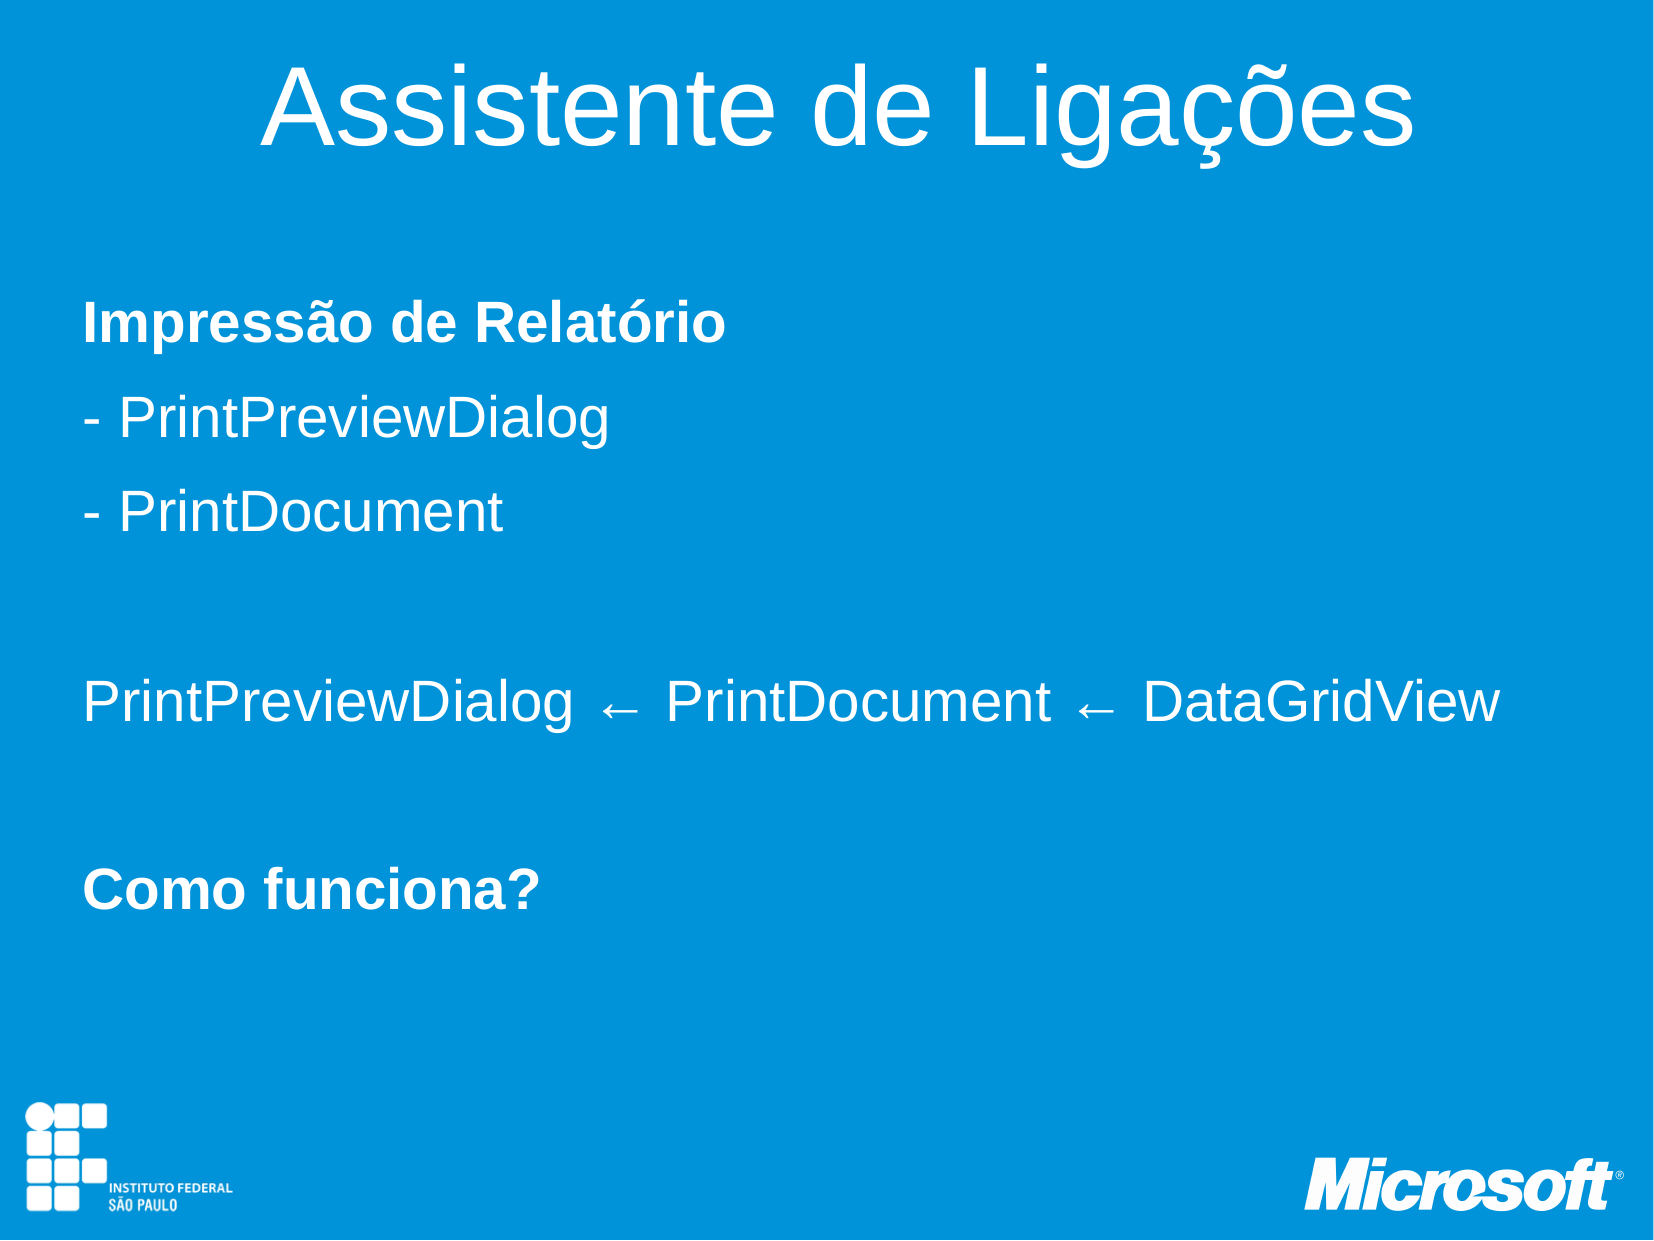

Assistente de Ligações
# Impressão de Relatório
- PrintPreviewDialog
- PrintDocument
PrintPreviewDialog ← PrintDocument ← DataGridView
Como funciona?